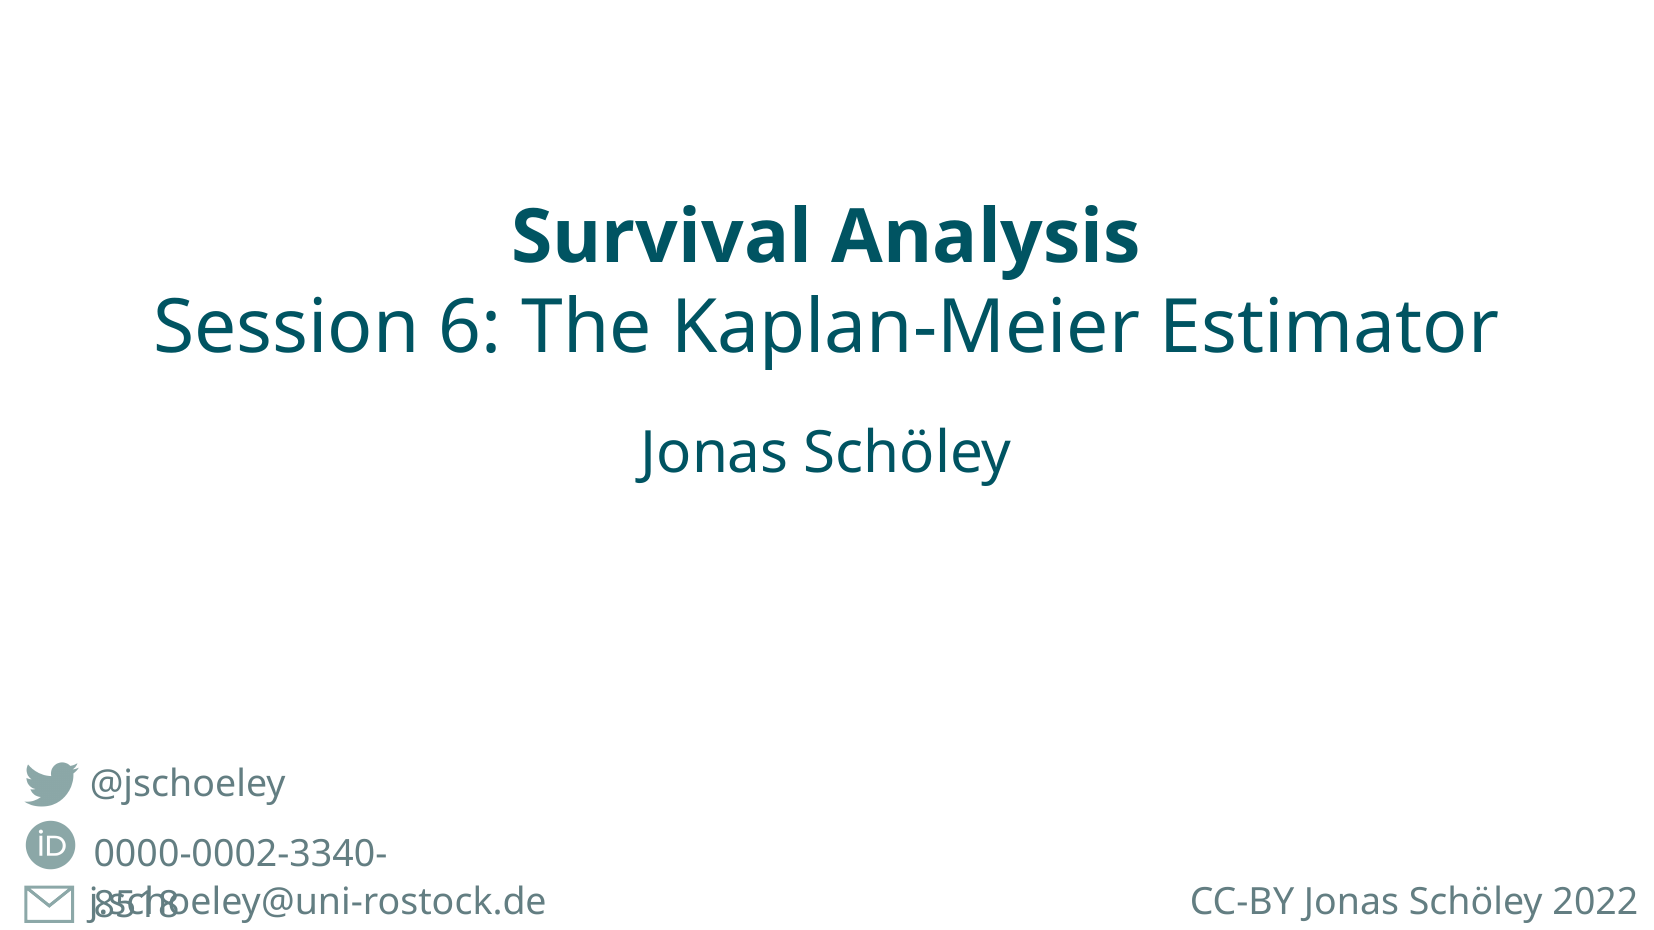

# Survival Analysis Session 6: The Kaplan-Meier Estimator
Jonas Schöley
@jschoeley
0000-0002-3340-8518
j.schoeley@uni-rostock.de
CC-BY Jonas Schöley 2022